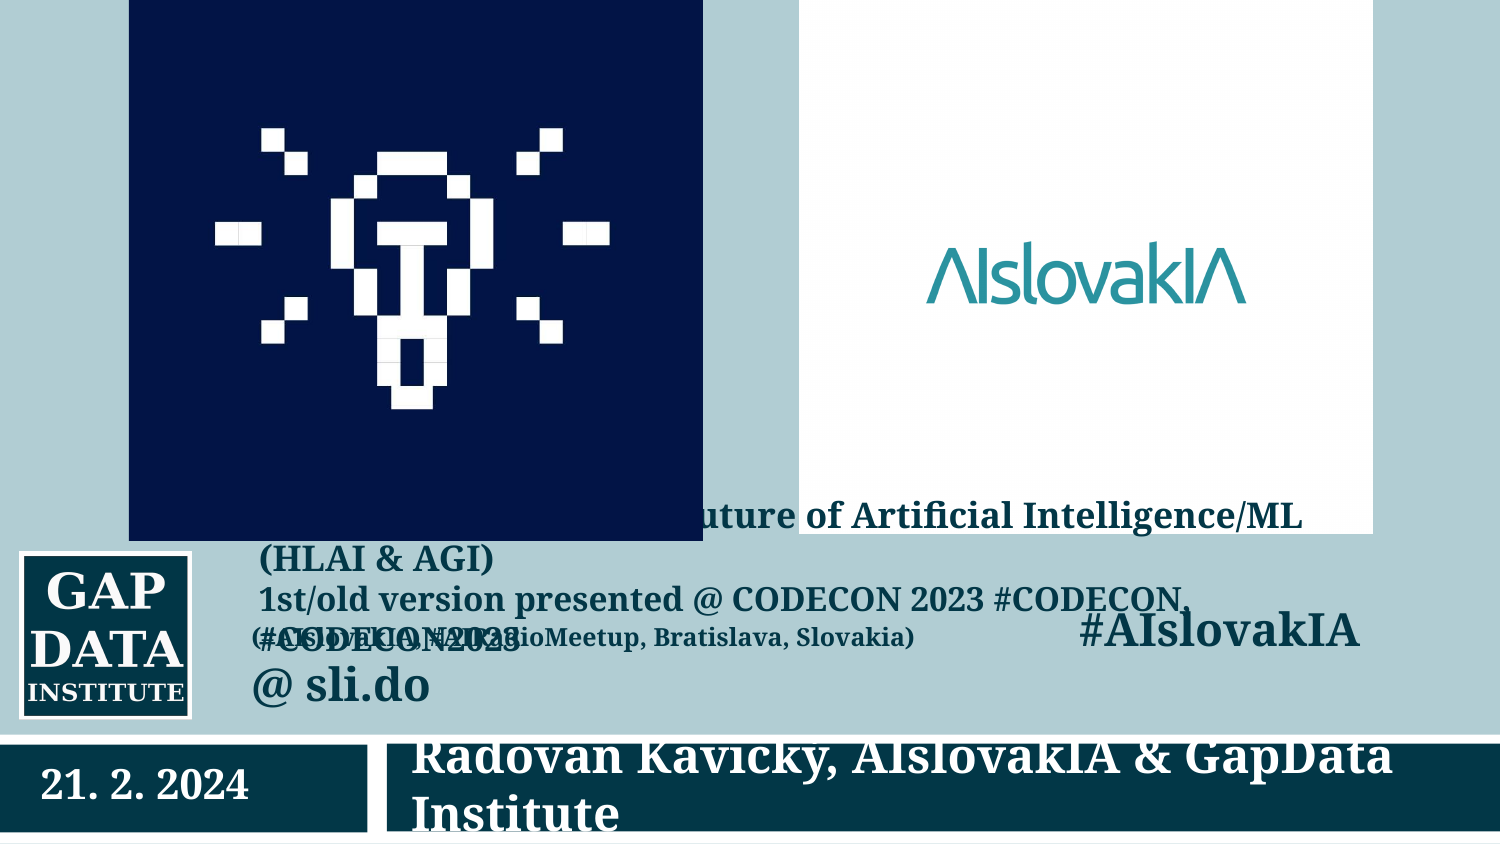

Explainable AI (xAI) & Future of Artificial Intelligence/ML (HLAI & AGI)
1st/old version presented @ CODECON 2023 #CODECON, #CODECON2023
(#AIslovakIA, #AIRadioMeetup, Bratislava, Slovakia) #AIslovakIA @ sli.do
21. 2. 2024
Radovan Kavický, AIslovakIA & GapData Institute